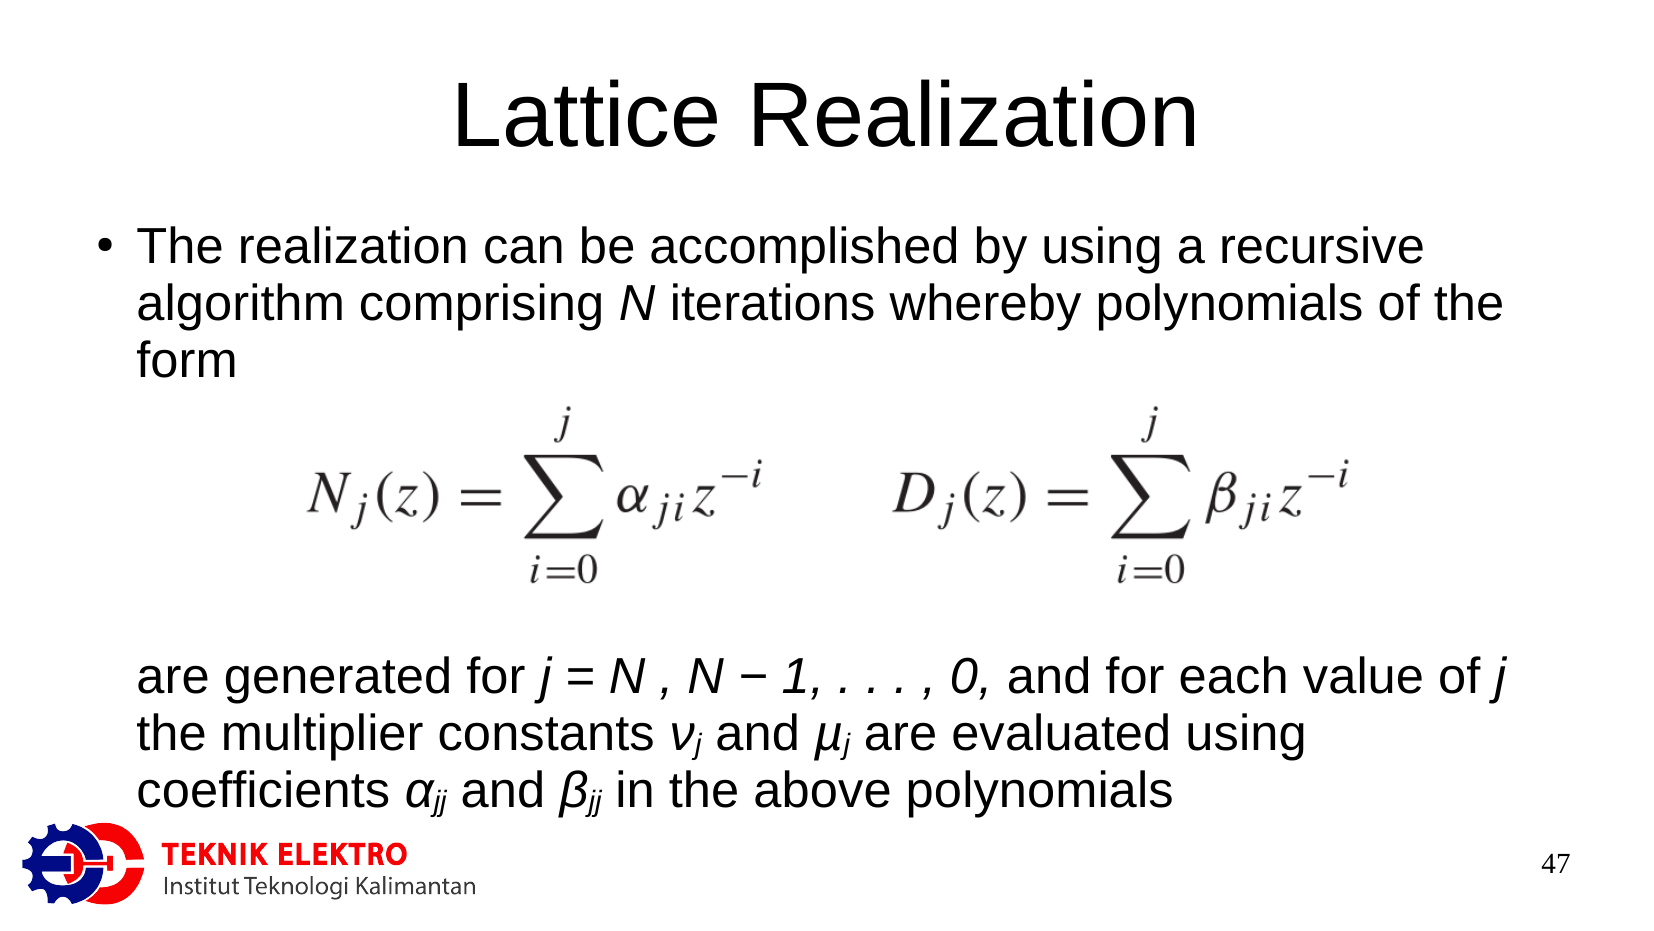

# Lattice Realization
The realization can be accomplished by using a recursive algorithm comprising N iterations whereby polynomials of the form
are generated for j = N , N − 1, . . . , 0, and for each value of j the multiplier constants νj and µj are evaluated using coefﬁcients αjj and βjj in the above polynomials
47